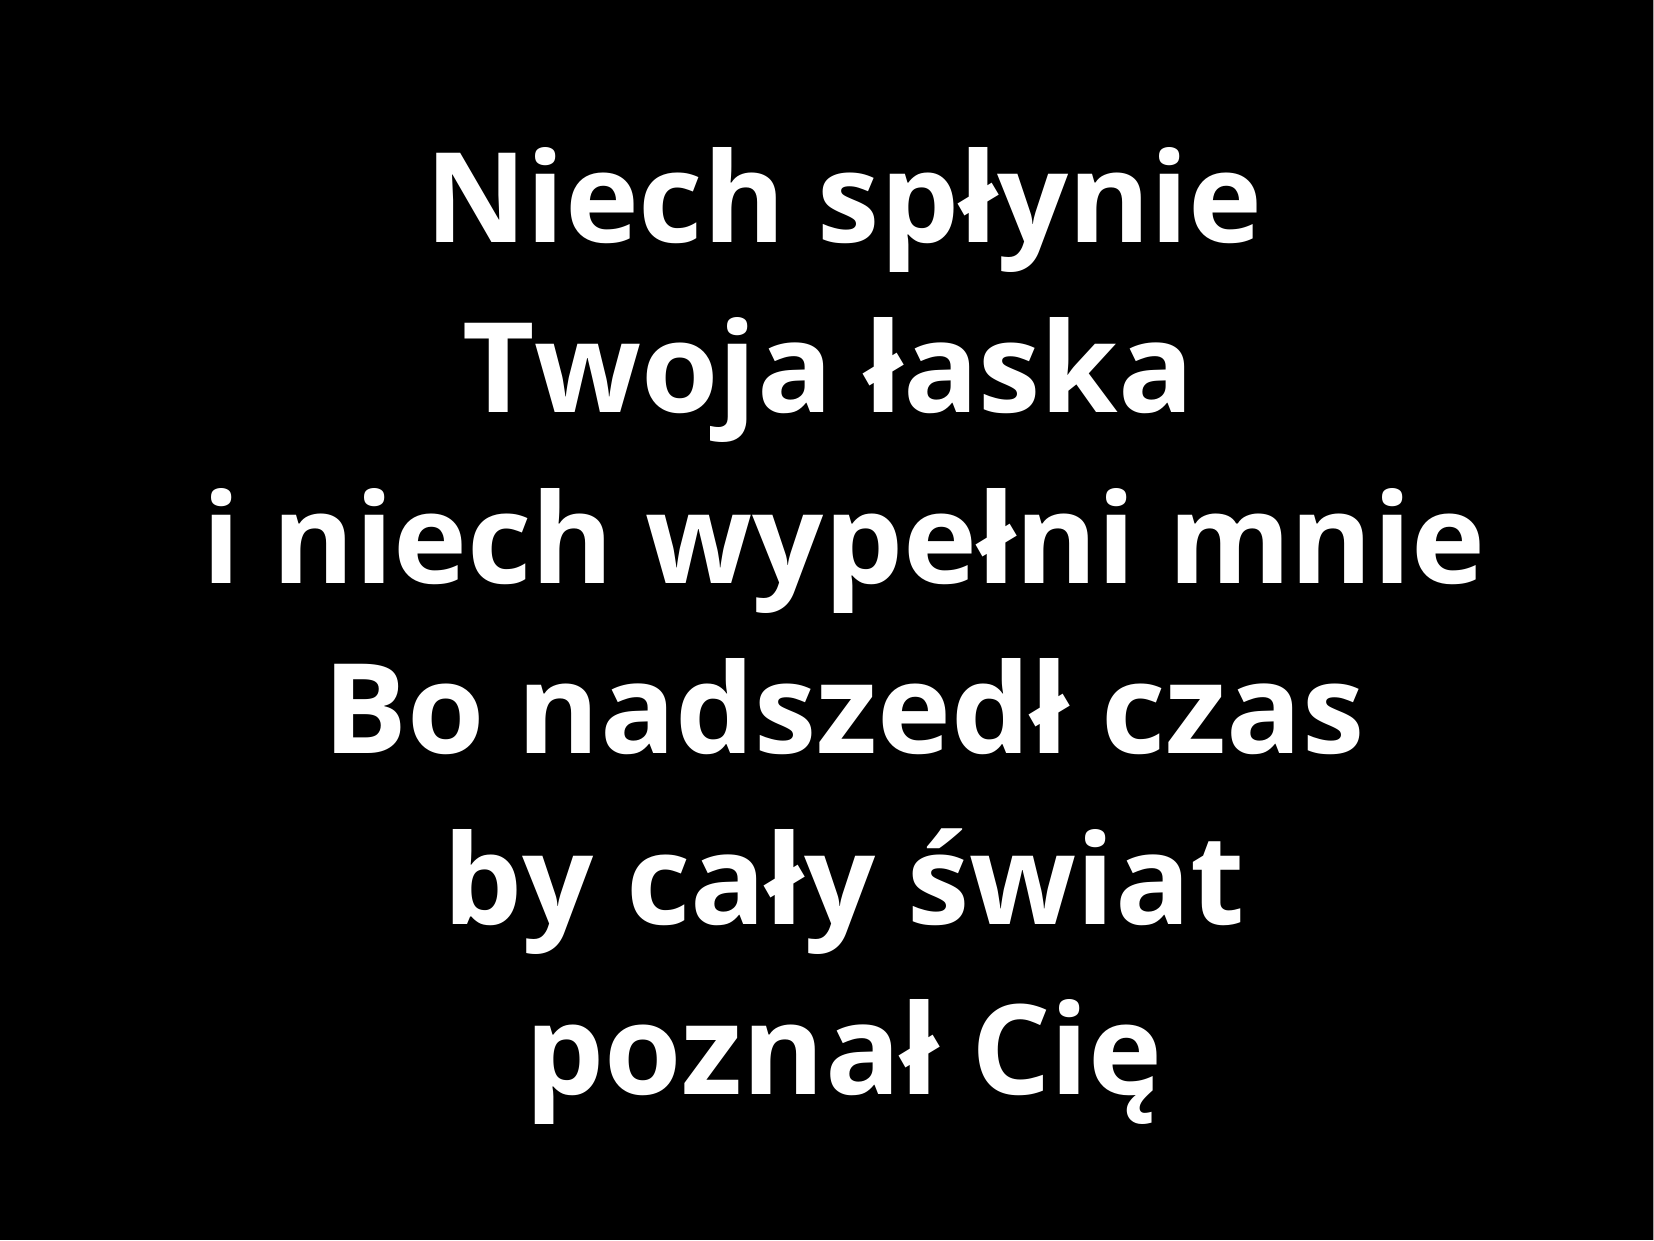

# Niech spłynie
Twoja łaska
i niech wypełni mnie
Bo nadszedł czas
by cały świat
poznał Cię